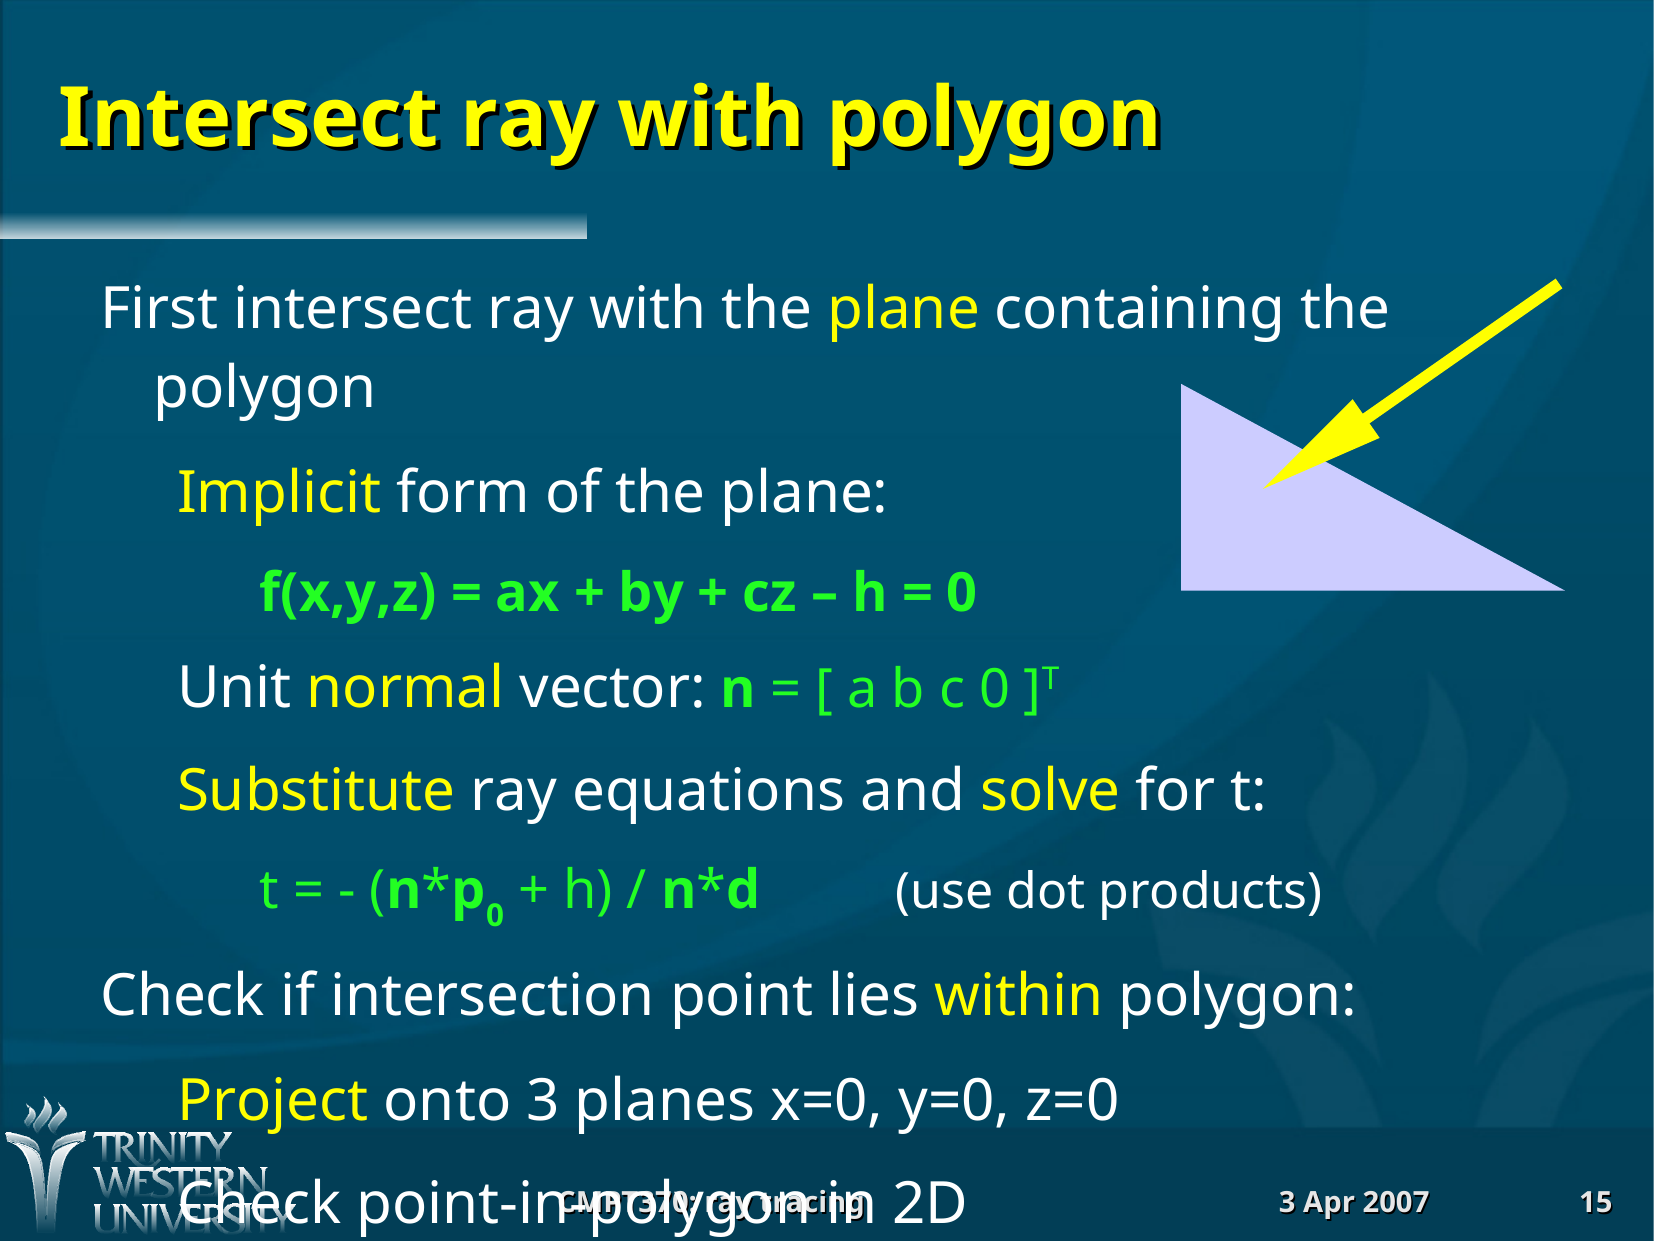

# Intersect ray with polygon
First intersect ray with the plane containing the polygon
Implicit form of the plane:
f(x,y,z) = ax + by + cz – h = 0
Unit normal vector: n = [ a b c 0 ]T
Substitute ray equations and solve for t:
t = - (n*p0 + h) / n*d		(use dot products)
Check if intersection point lies within polygon:
Project onto 3 planes x=0, y=0, z=0
Check point-in-polygon in 2D
CMPT370: ray tracing
3 Apr 2007
15